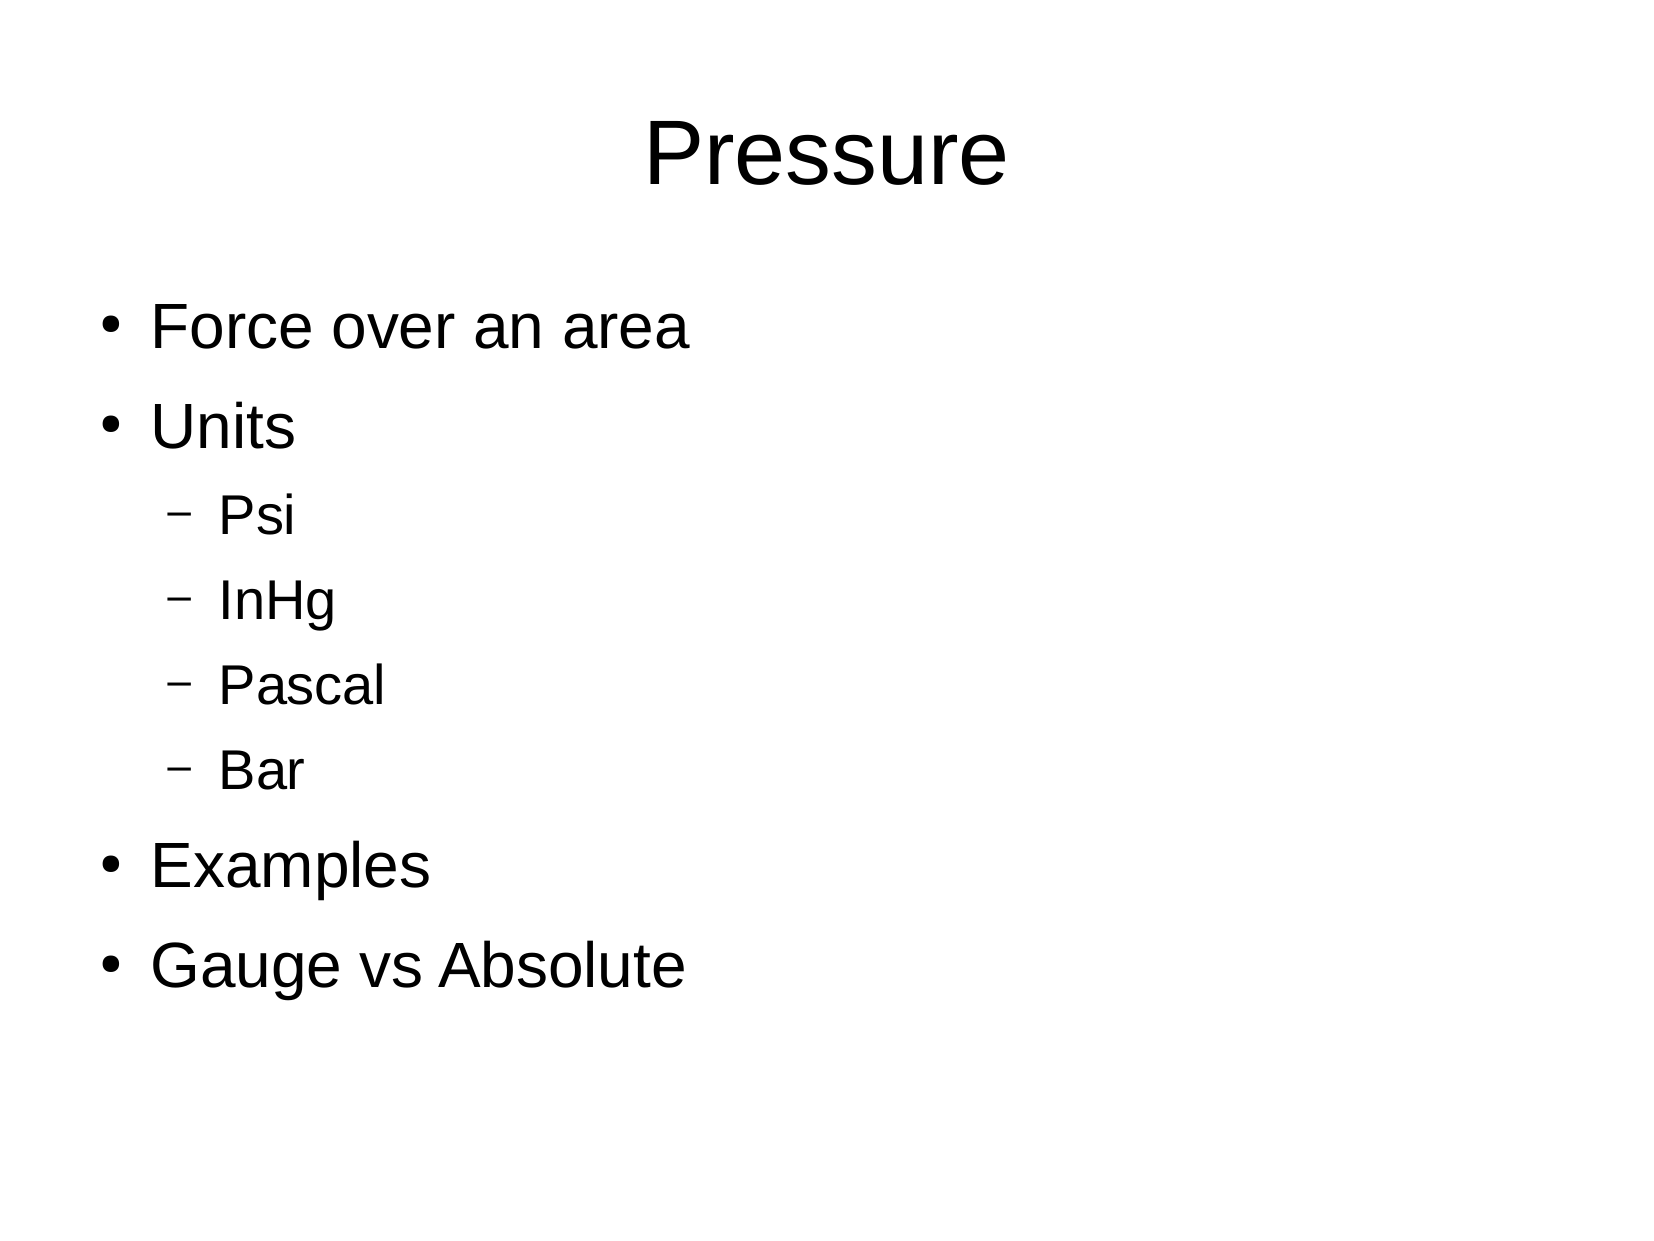

# Pressure
Force over an area
Units
Psi
InHg
Pascal
Bar
Examples
Gauge vs Absolute